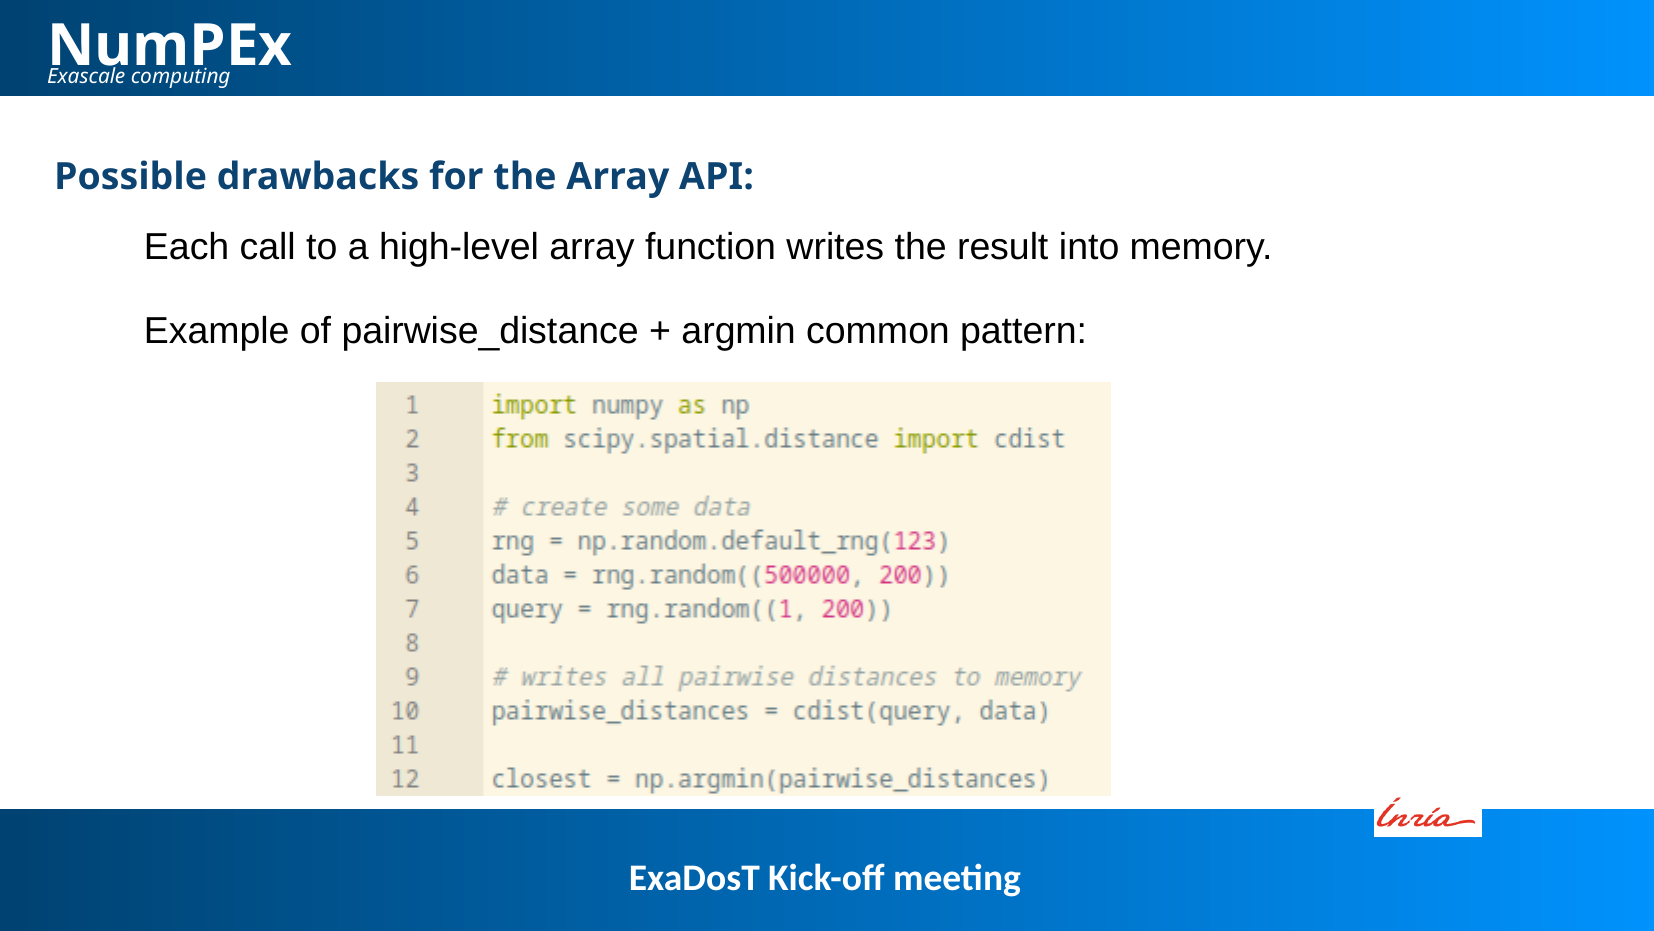

NumPExx
Exascale computing
Possible drawbacks for the Array API:
Each call to a high-level array function writes the result into memory.
Example of pairwise_distance + argmin common pattern:
ExaDosT Kick-off meeting